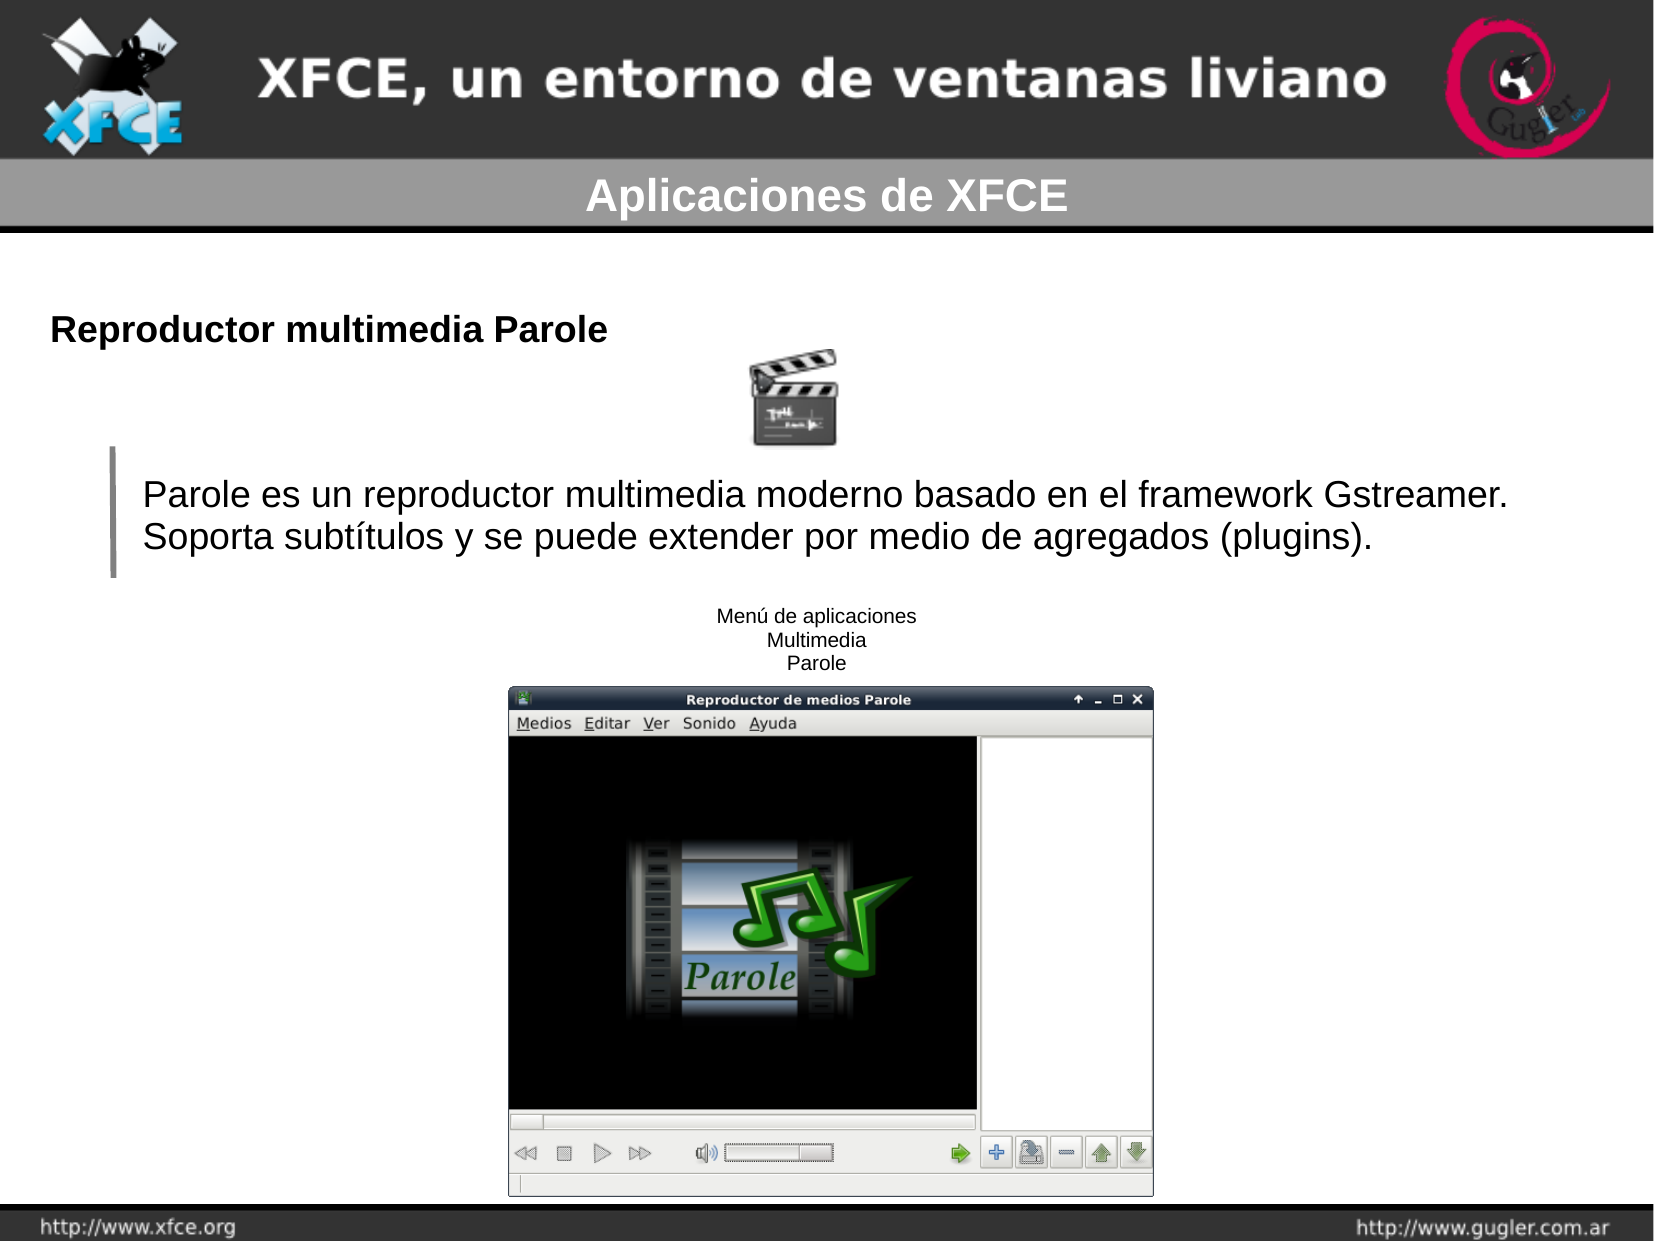

Aplicaciones de XFCE
Reproductor multimedia Parole
Parole es un reproductor multimedia moderno basado en el framework Gstreamer. Soporta subtítulos y se puede extender por medio de agregados (plugins).
Menú de aplicaciones
Multimedia
Parole